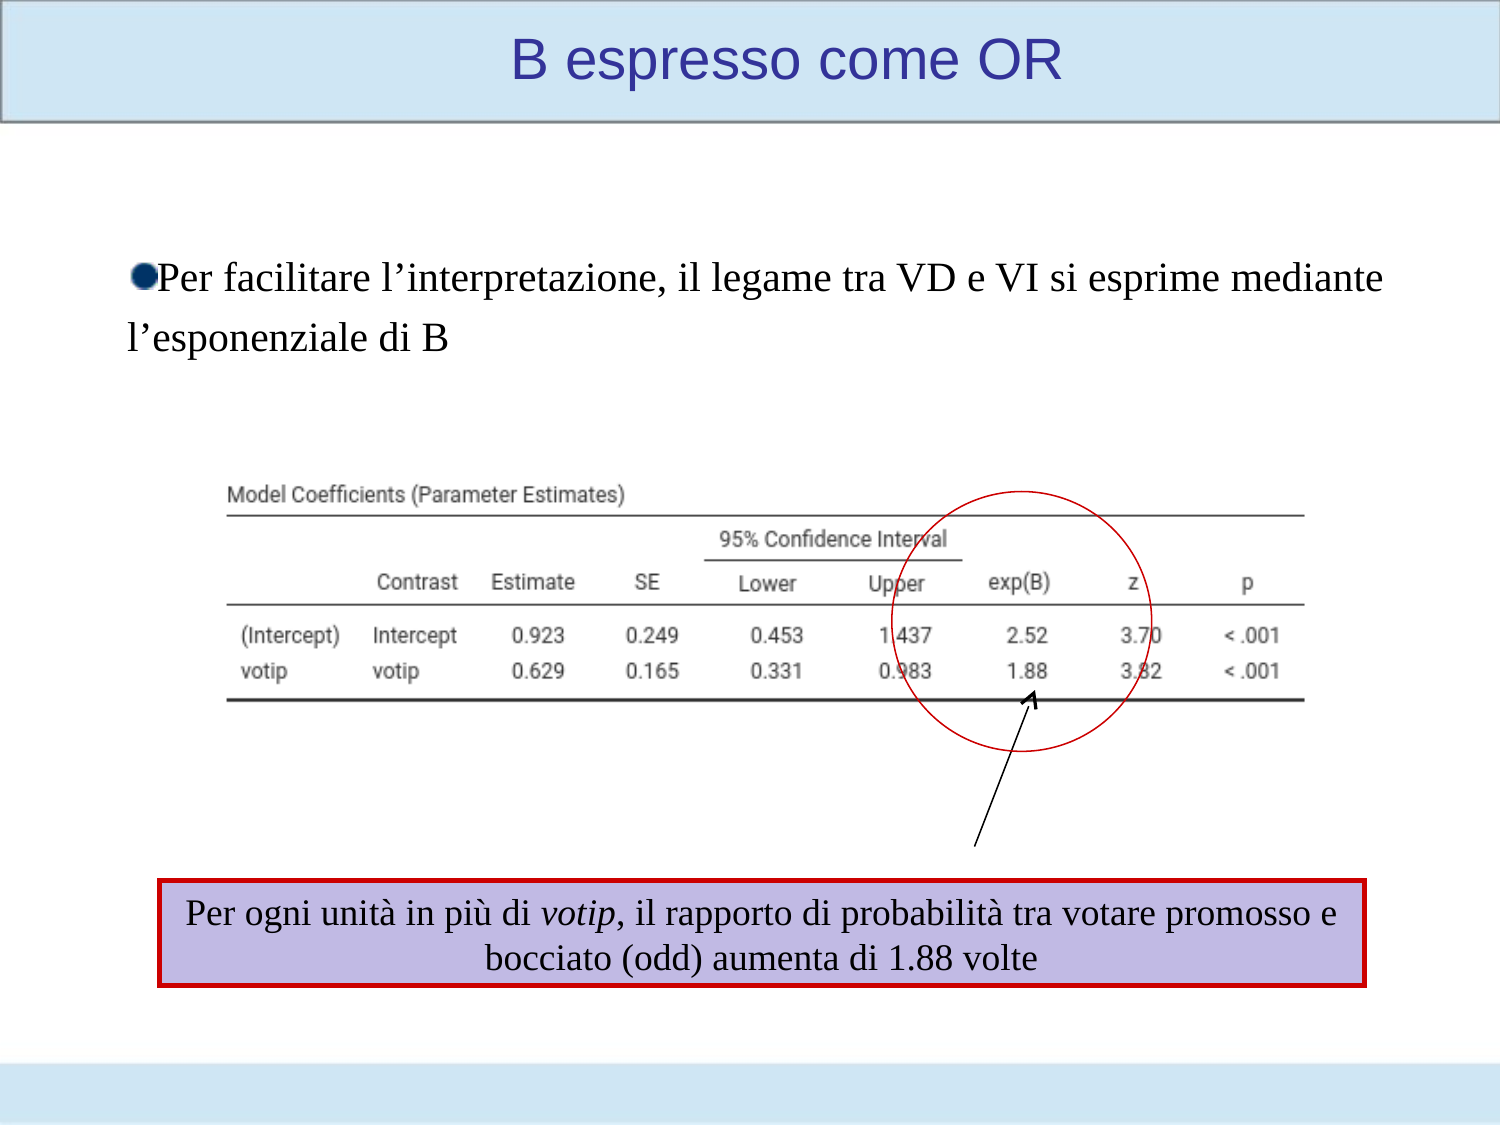

# B espresso come OR
Per facilitare l’interpretazione, il legame tra VD e VI si esprime mediante l’esponenziale di B
Per ogni unità in più di votip, il rapporto di probabilità tra votare promosso e bocciato (odd) aumenta di 1.88 volte